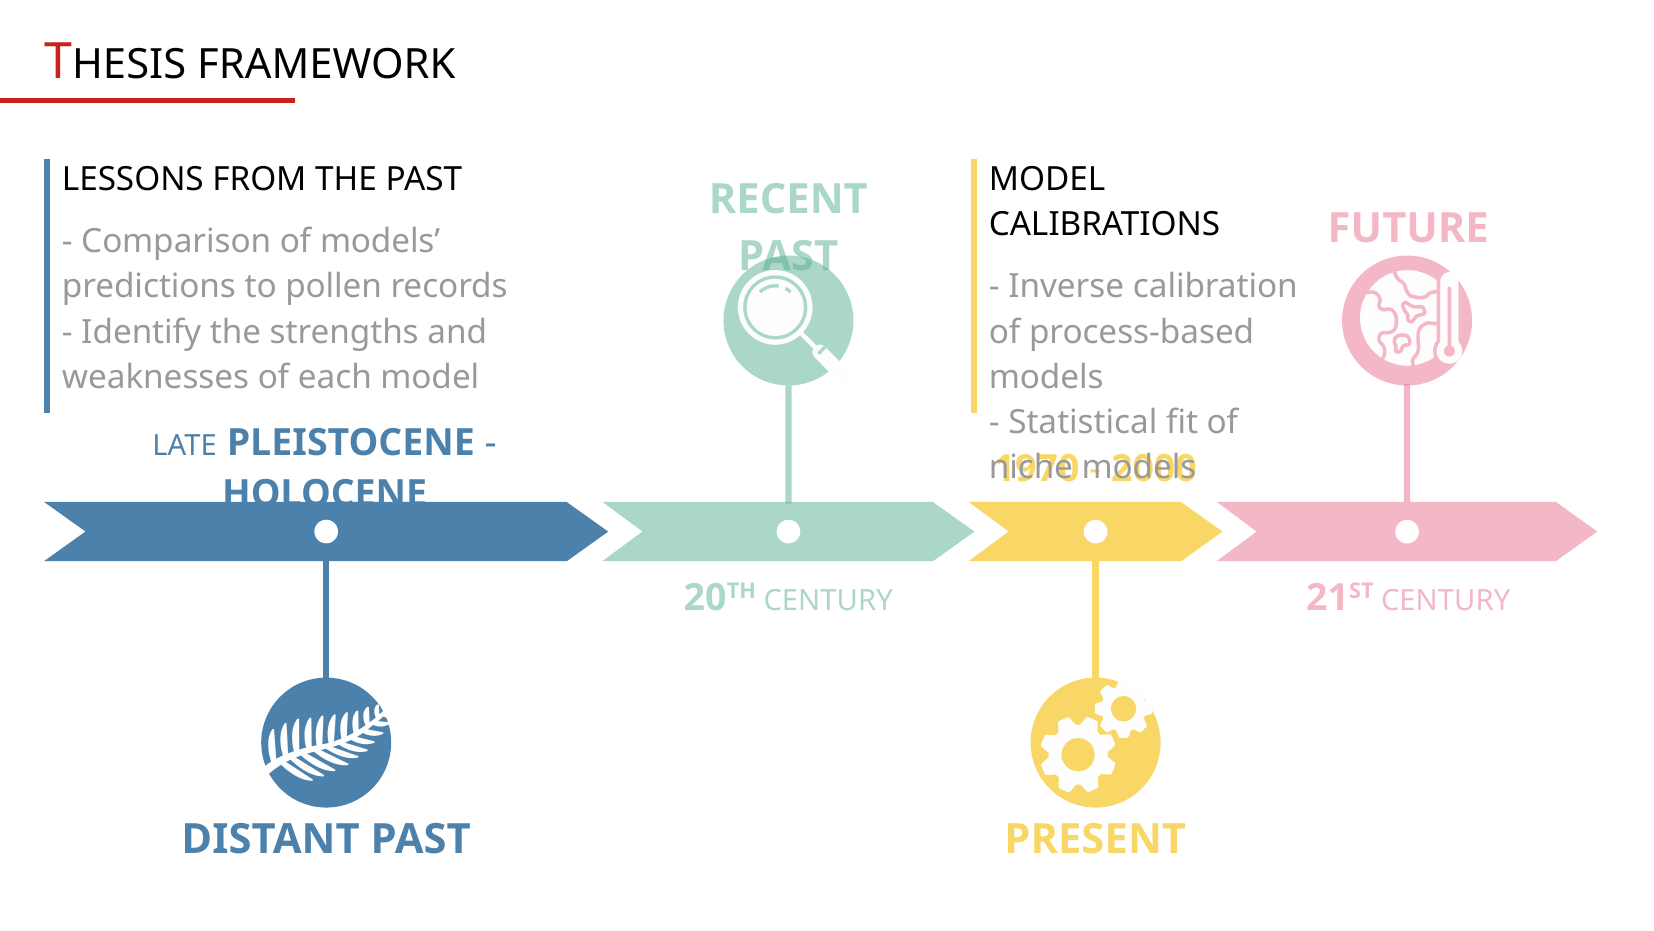

THESIS FRAMEWORK
Lessons from the past
- Comparison of models’ predictions to pollen records
- Identify the strengths and weaknesses of each model
Model calibrationS
- Inverse calibration of process-based models
- Statistical fit of niche models
RECENT past
FUTURE
Late Pleistocene - Holocene
1970 - 2000
20th century
21St century
DISTANT PAST
PREsent